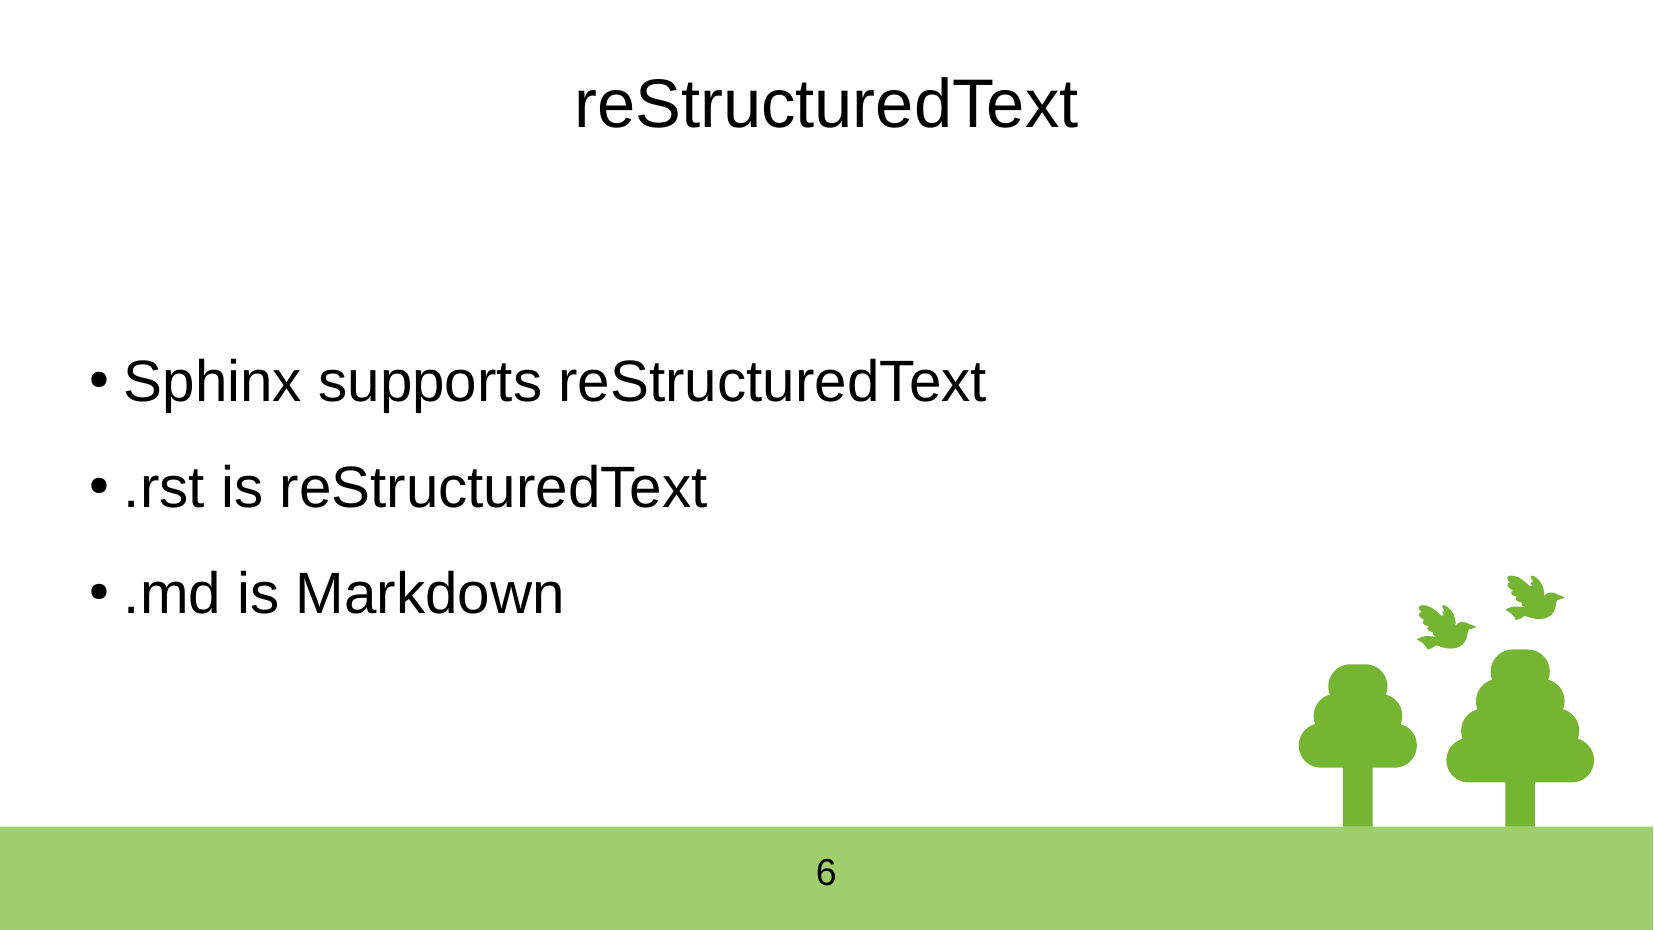

# reStructuredText
Sphinx supports reStructuredText
.rst is reStructuredText
.md is Markdown